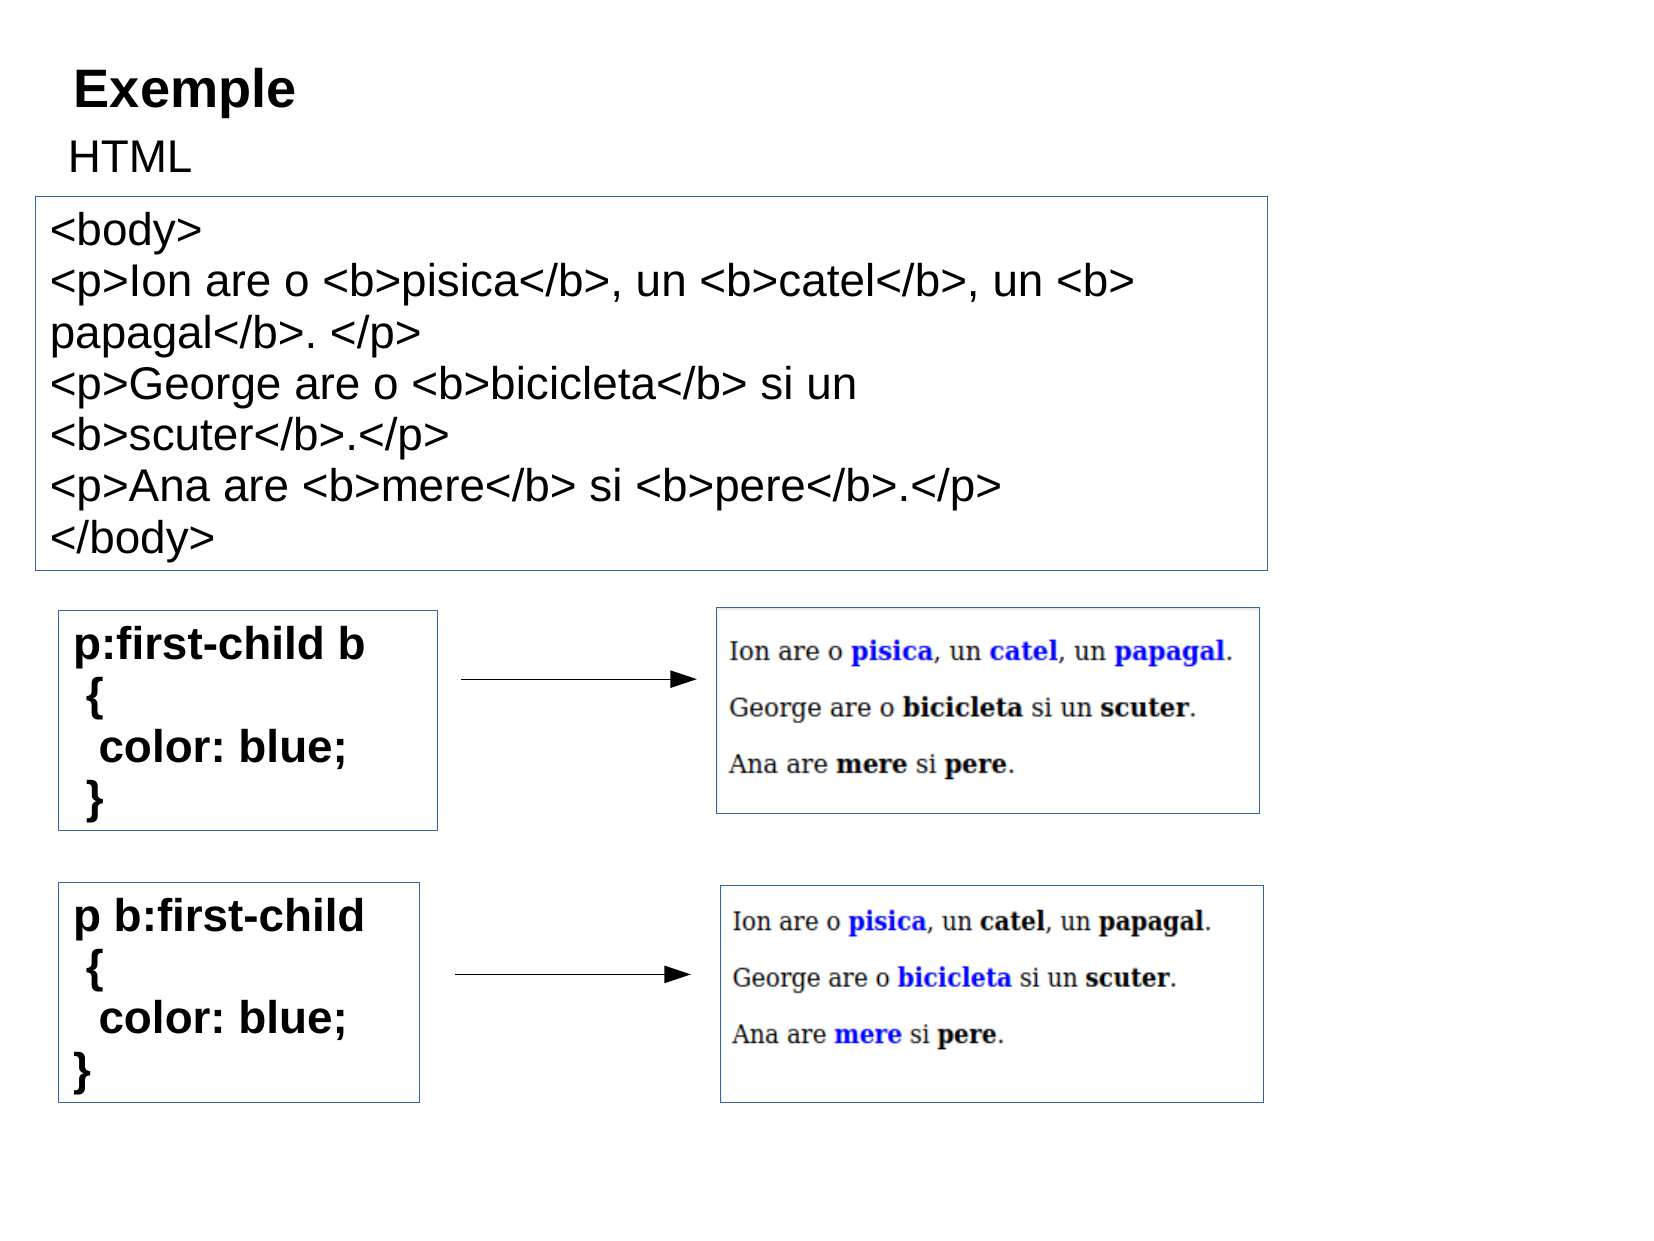

Exemple
HTML
<body>
<p>Ion are o <b>pisica</b>, un <b>catel</b>, un <b> papagal</b>. </p>
<p>George are o <b>bicicleta</b> si un <b>scuter</b>.</p>
<p>Ana are <b>mere</b> si <b>pere</b>.</p>
</body>
p:first-child b
 {
 color: blue;
 }
p b:first-child
 {
 color: blue;
}